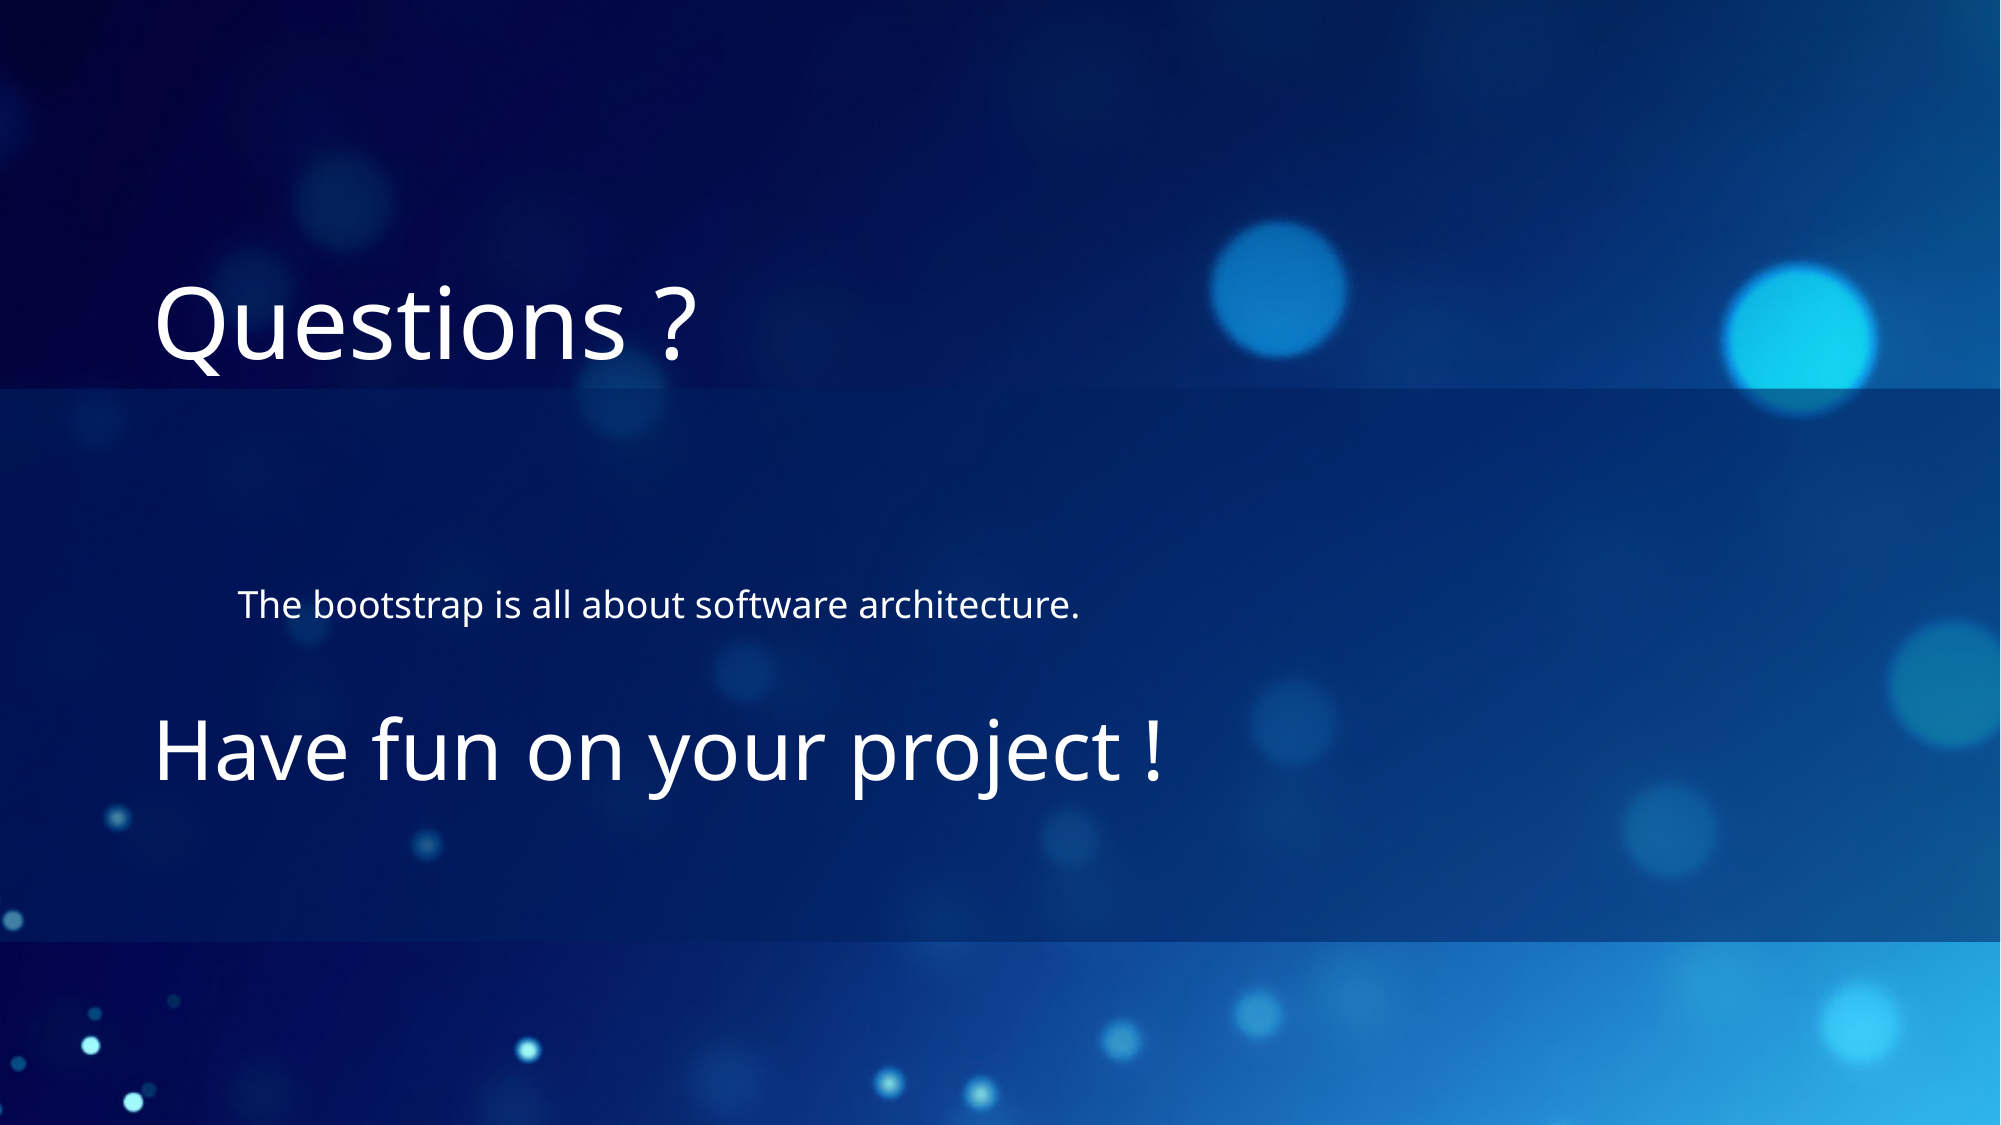

# Questions ?
The bootstrap is all about software architecture.
Have fun on your project !